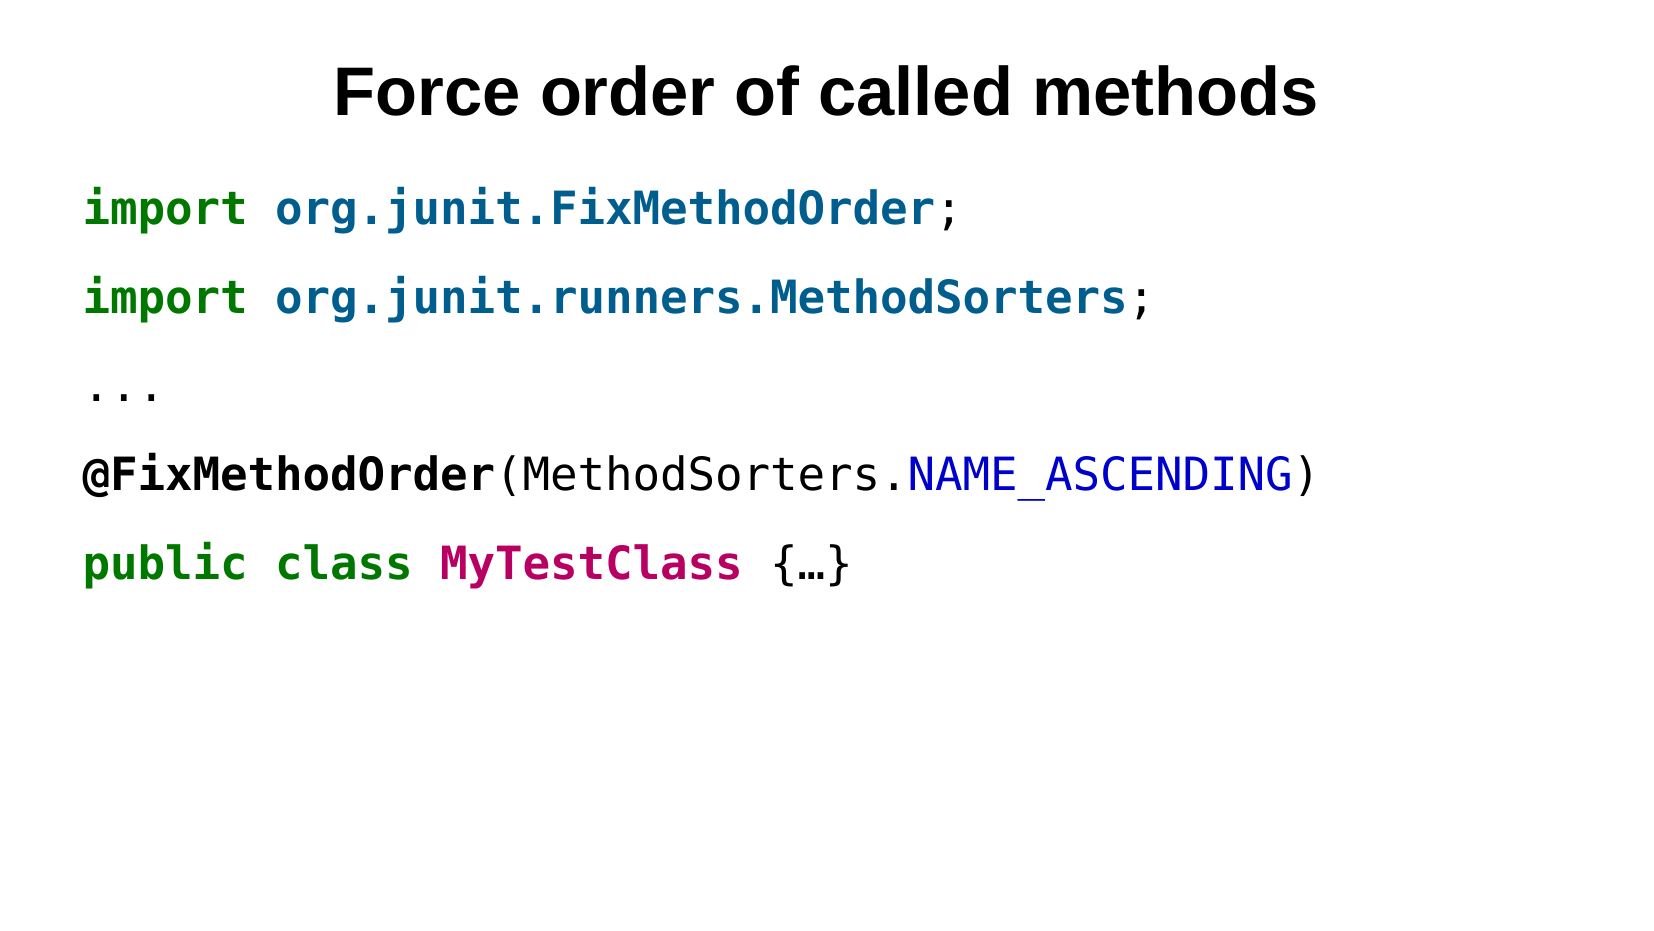

# Force order of called methods
import org.junit.FixMethodOrder;
import org.junit.runners.MethodSorters;
...
@FixMethodOrder(MethodSorters.NAME_ASCENDING)
public class MyTestClass {…}